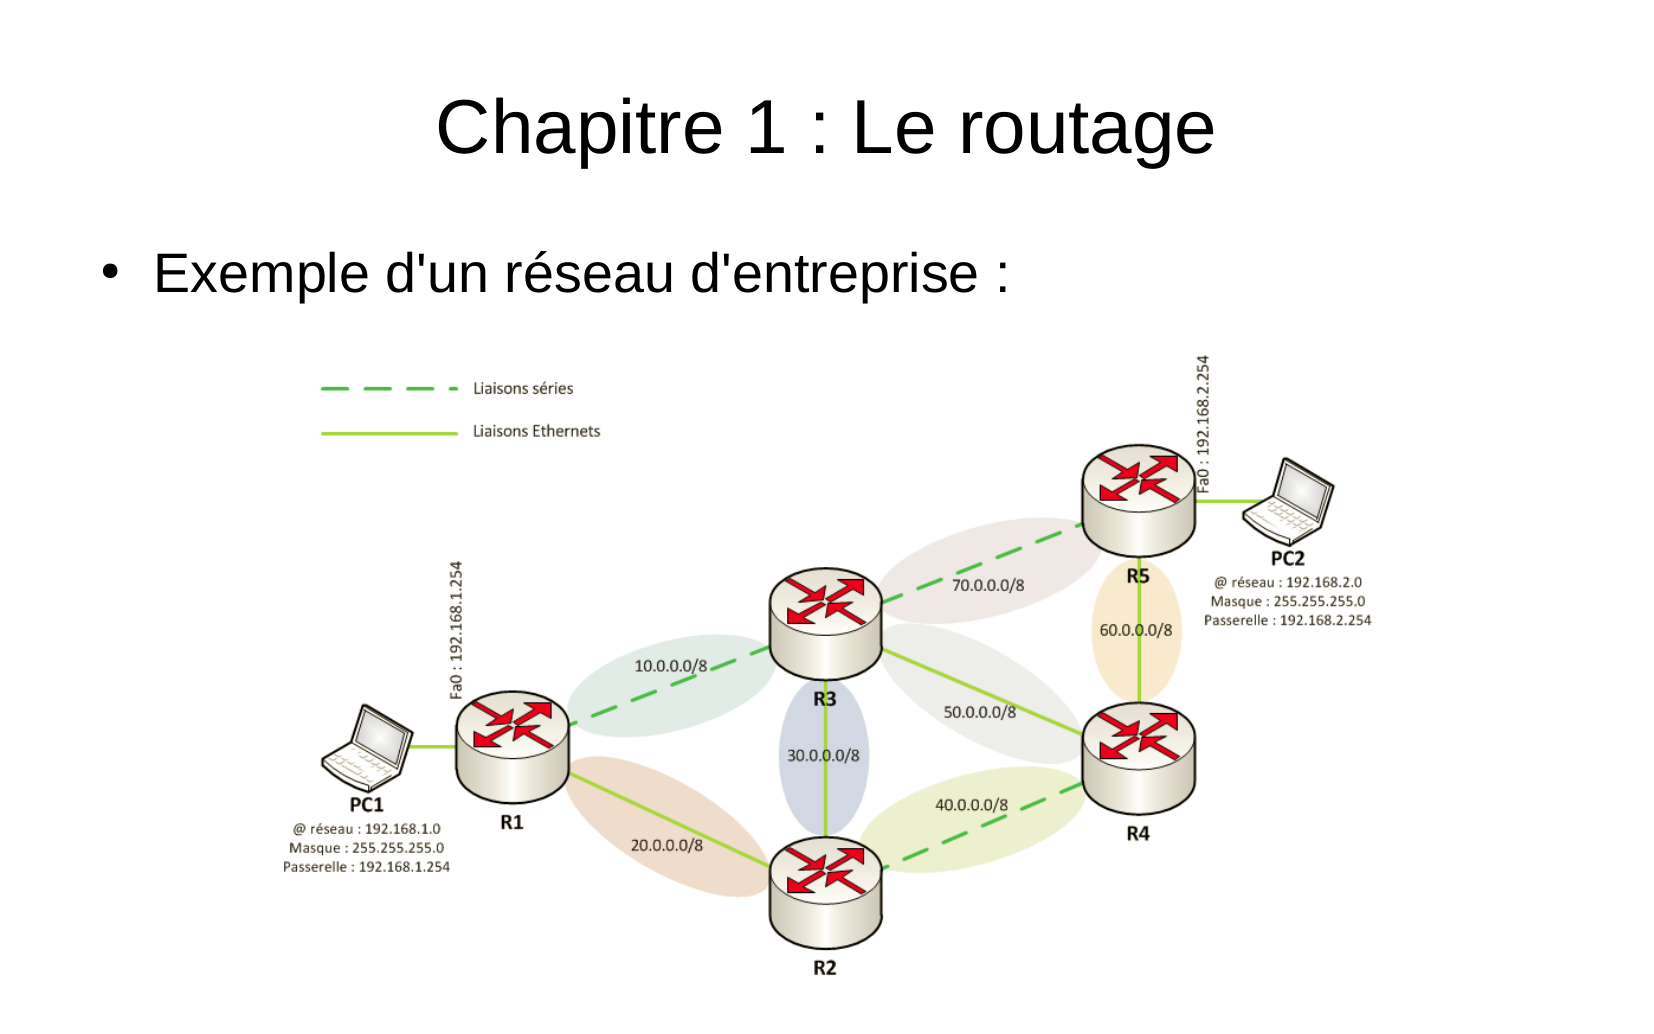

# Chapitre 1 : Le routage
Exemple d'un réseau d'entreprise :